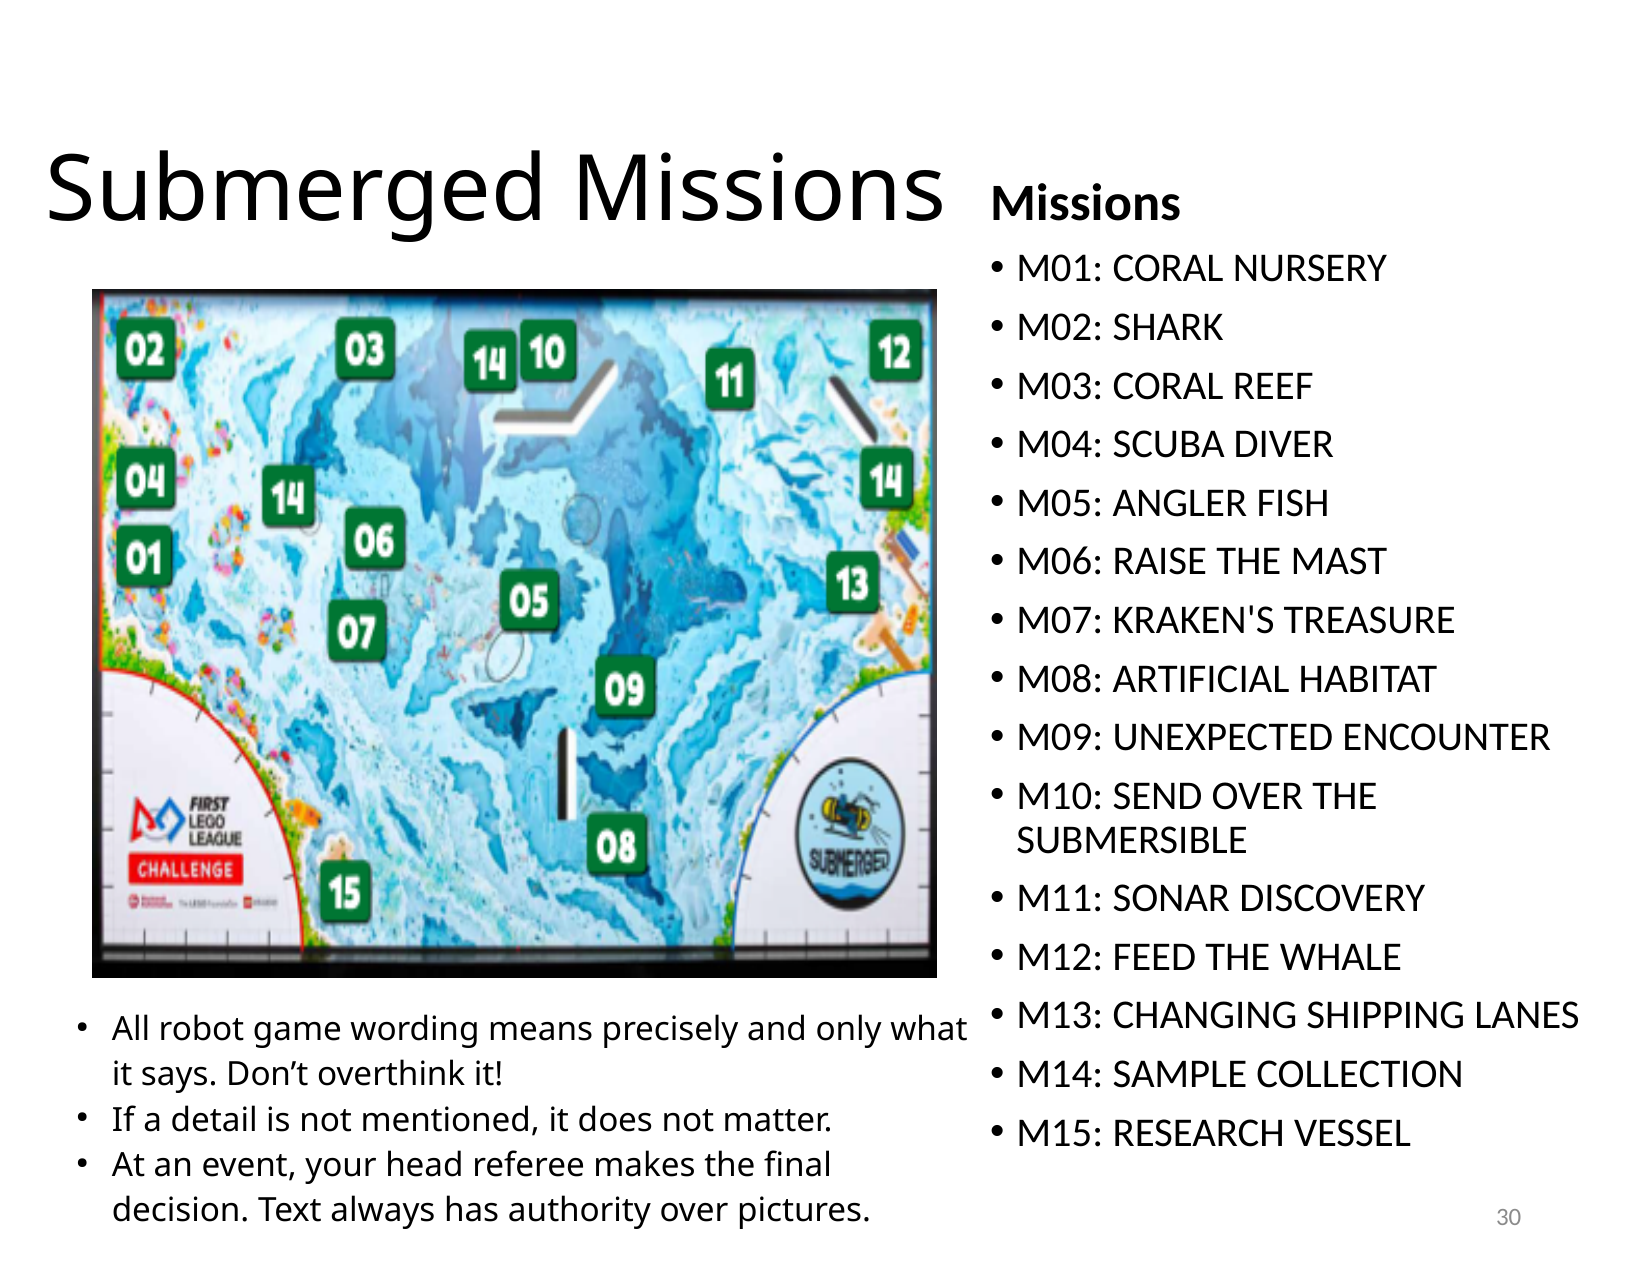

# Submerged Missions
Missions
M01: CORAL NURSERY
M02: SHARK
M03: CORAL REEF
M04: SCUBA DIVER
M05: ANGLER FISH
M06: RAISE THE MAST
M07: KRAKEN'S TREASURE
M08: ARTIFICIAL HABITAT
M09: UNEXPECTED ENCOUNTER
M10: SEND OVER THE SUBMERSIBLE
M11: SONAR DISCOVERY
M12: FEED THE WHALE
M13: CHANGING SHIPPING LANES
M14: SAMPLE COLLECTION
M15: RESEARCH VESSEL
All robot game wording means precisely and only what it says. Don’t overthink it!
If a detail is not mentioned, it does not matter.
At an event, your head referee makes the final decision. Text always has authority over pictures.
30